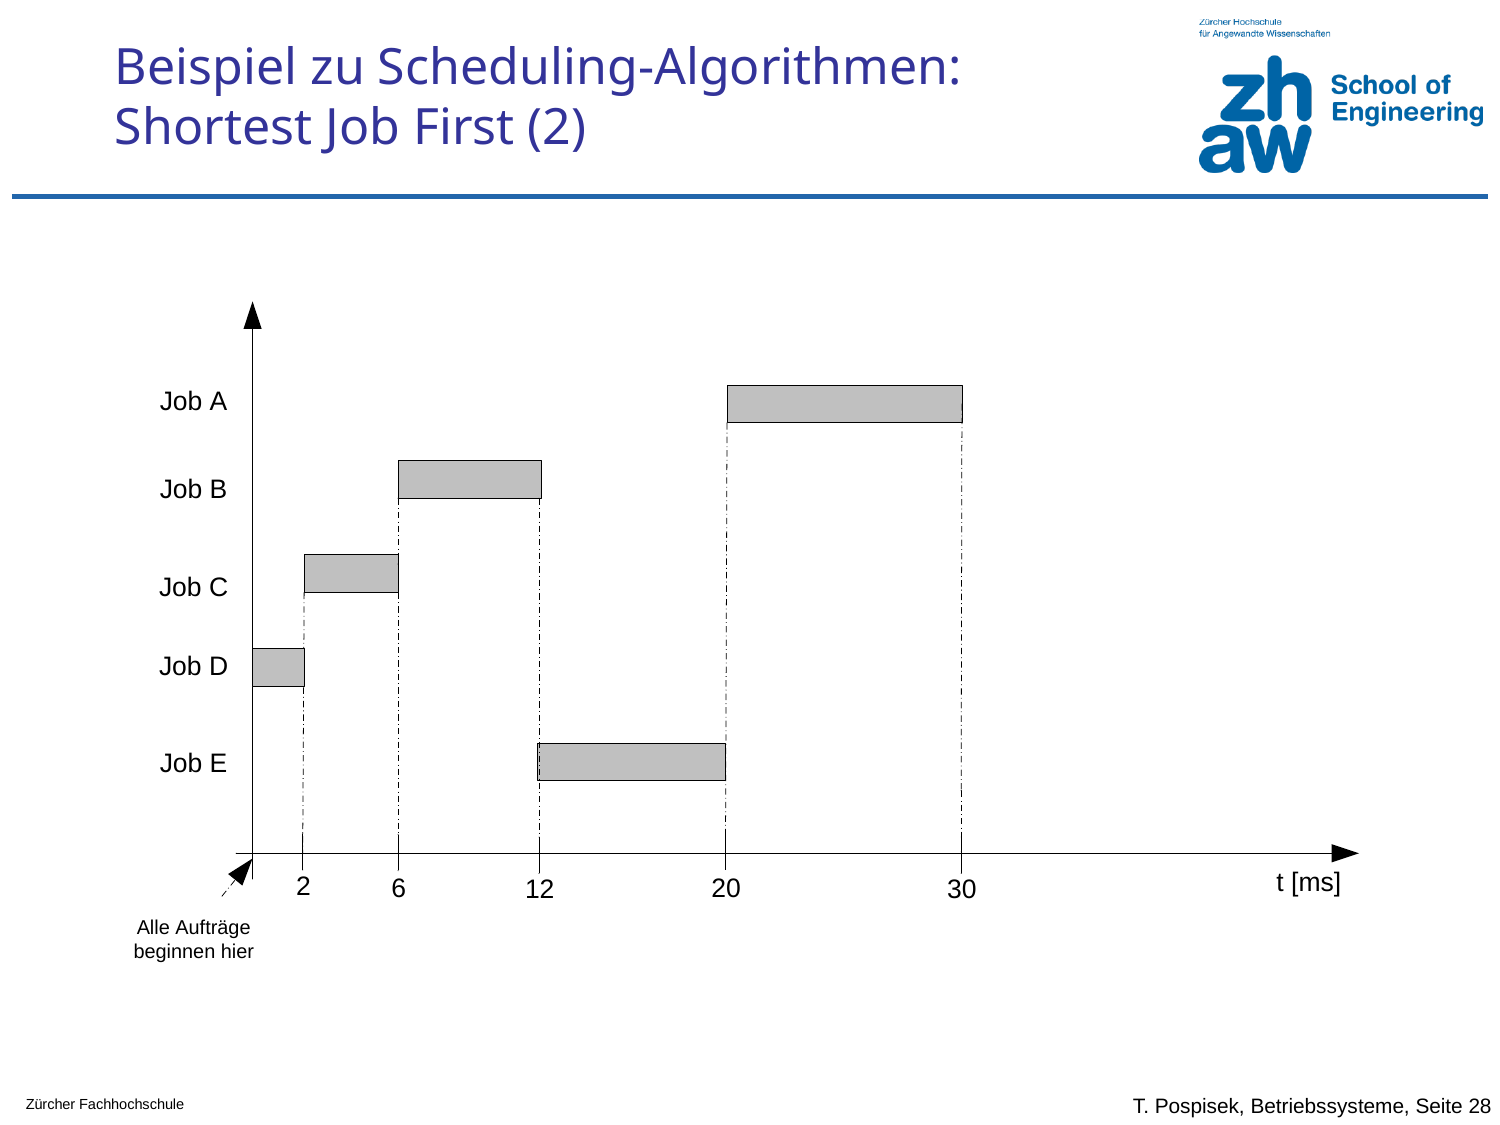

# Beispiel zu Scheduling-Algorithmen: Shortest Job First (2)